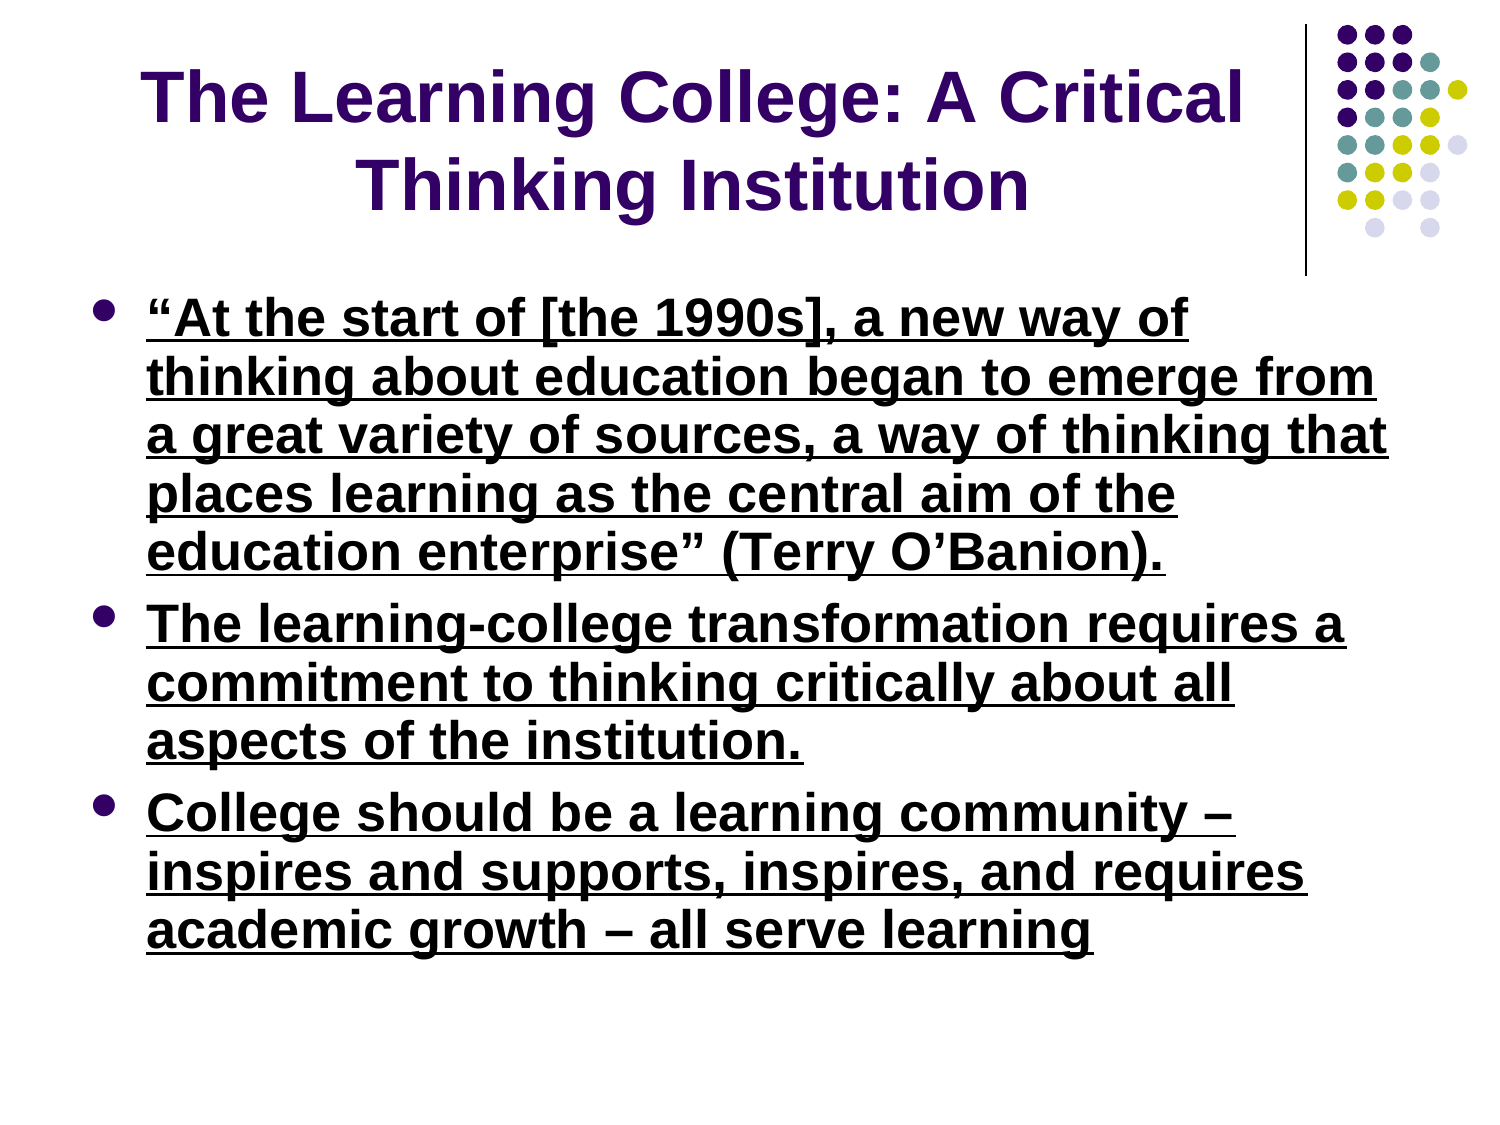

# The Learning College: A Critical Thinking Institution
“At the start of [the 1990s], a new way of thinking about education began to emerge from a great variety of sources, a way of thinking that places learning as the central aim of the education enterprise” (Terry O’Banion).
The learning-college transformation requires a commitment to thinking critically about all aspects of the institution.
College should be a learning community – inspires and supports, inspires, and requires academic growth – all serve learning